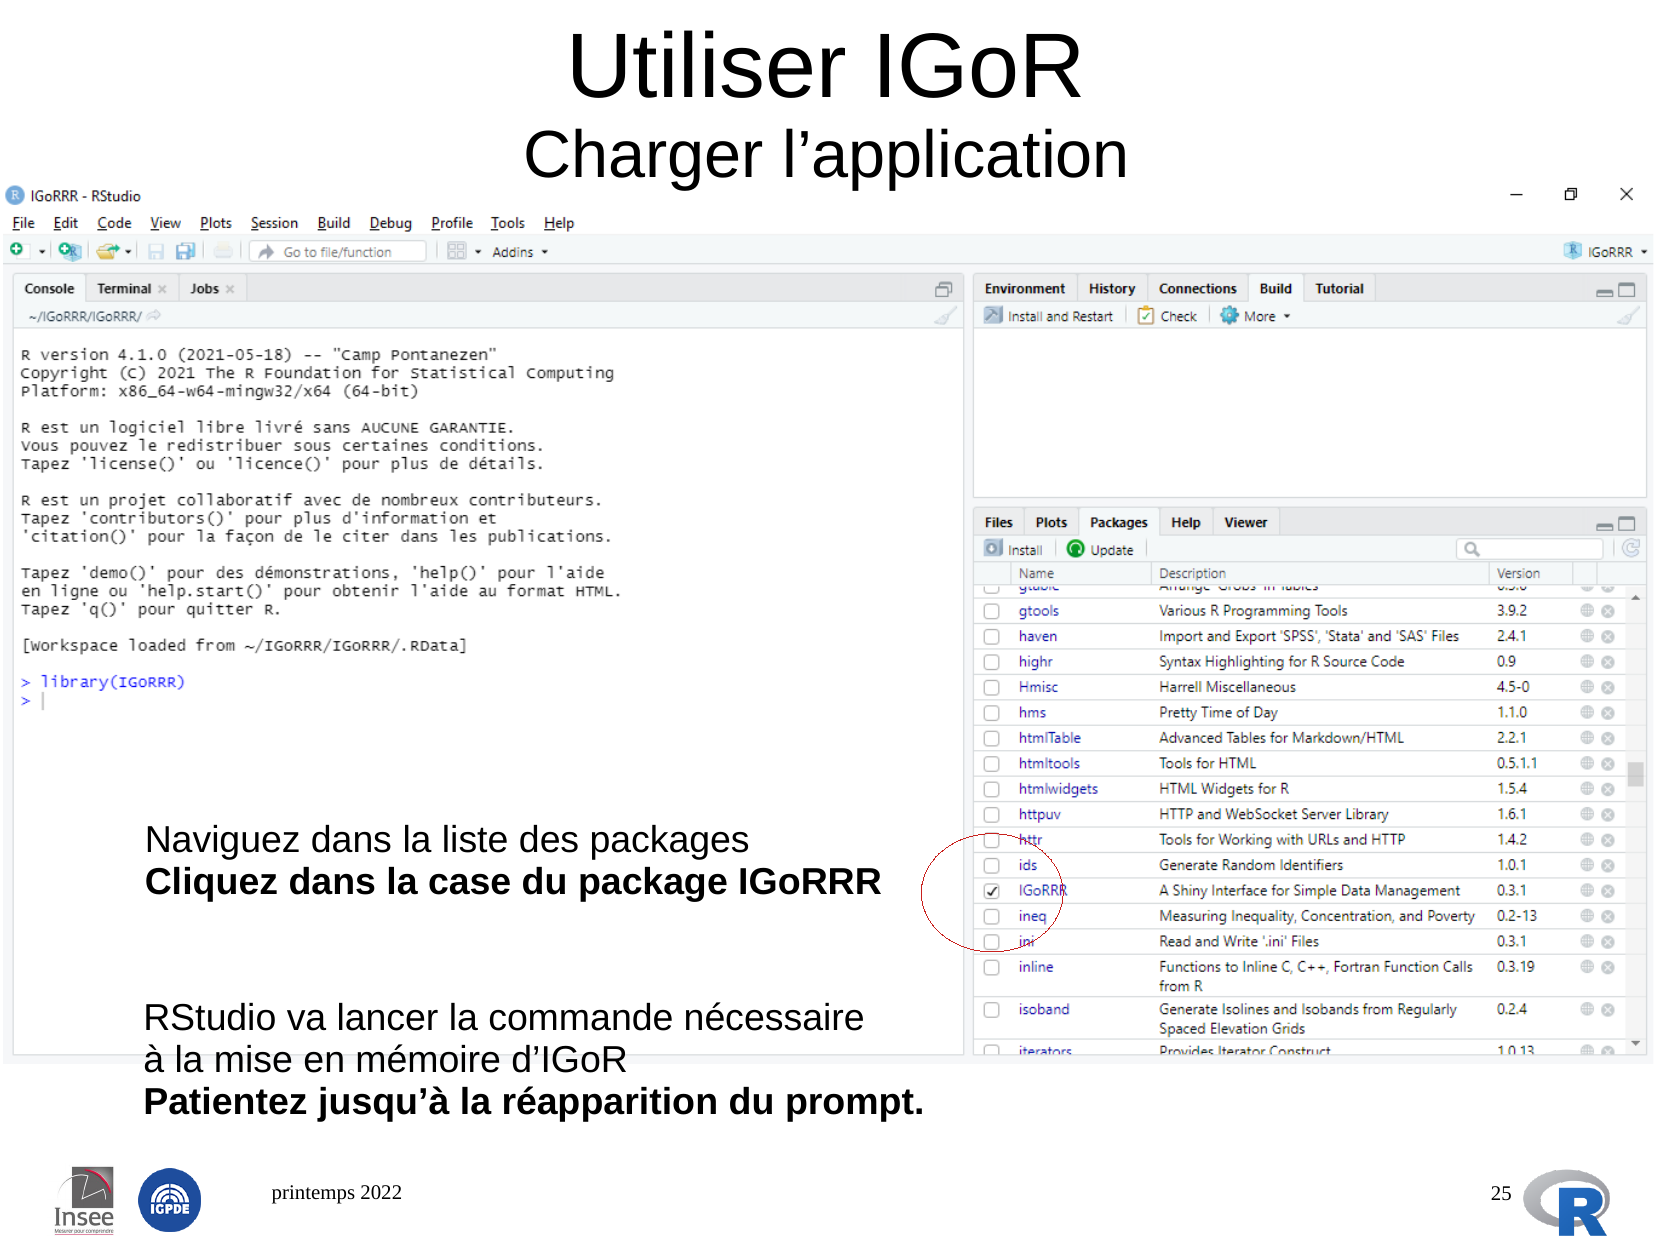

Utiliser IGoR
Charger l’application
Naviguez dans la liste des packages
Cliquez dans la case du package IGoRRR
RStudio va lancer la commande nécessaire
à la mise en mémoire d’IGoR
Patientez jusqu’à la réapparition du prompt.
printemps 2022
25